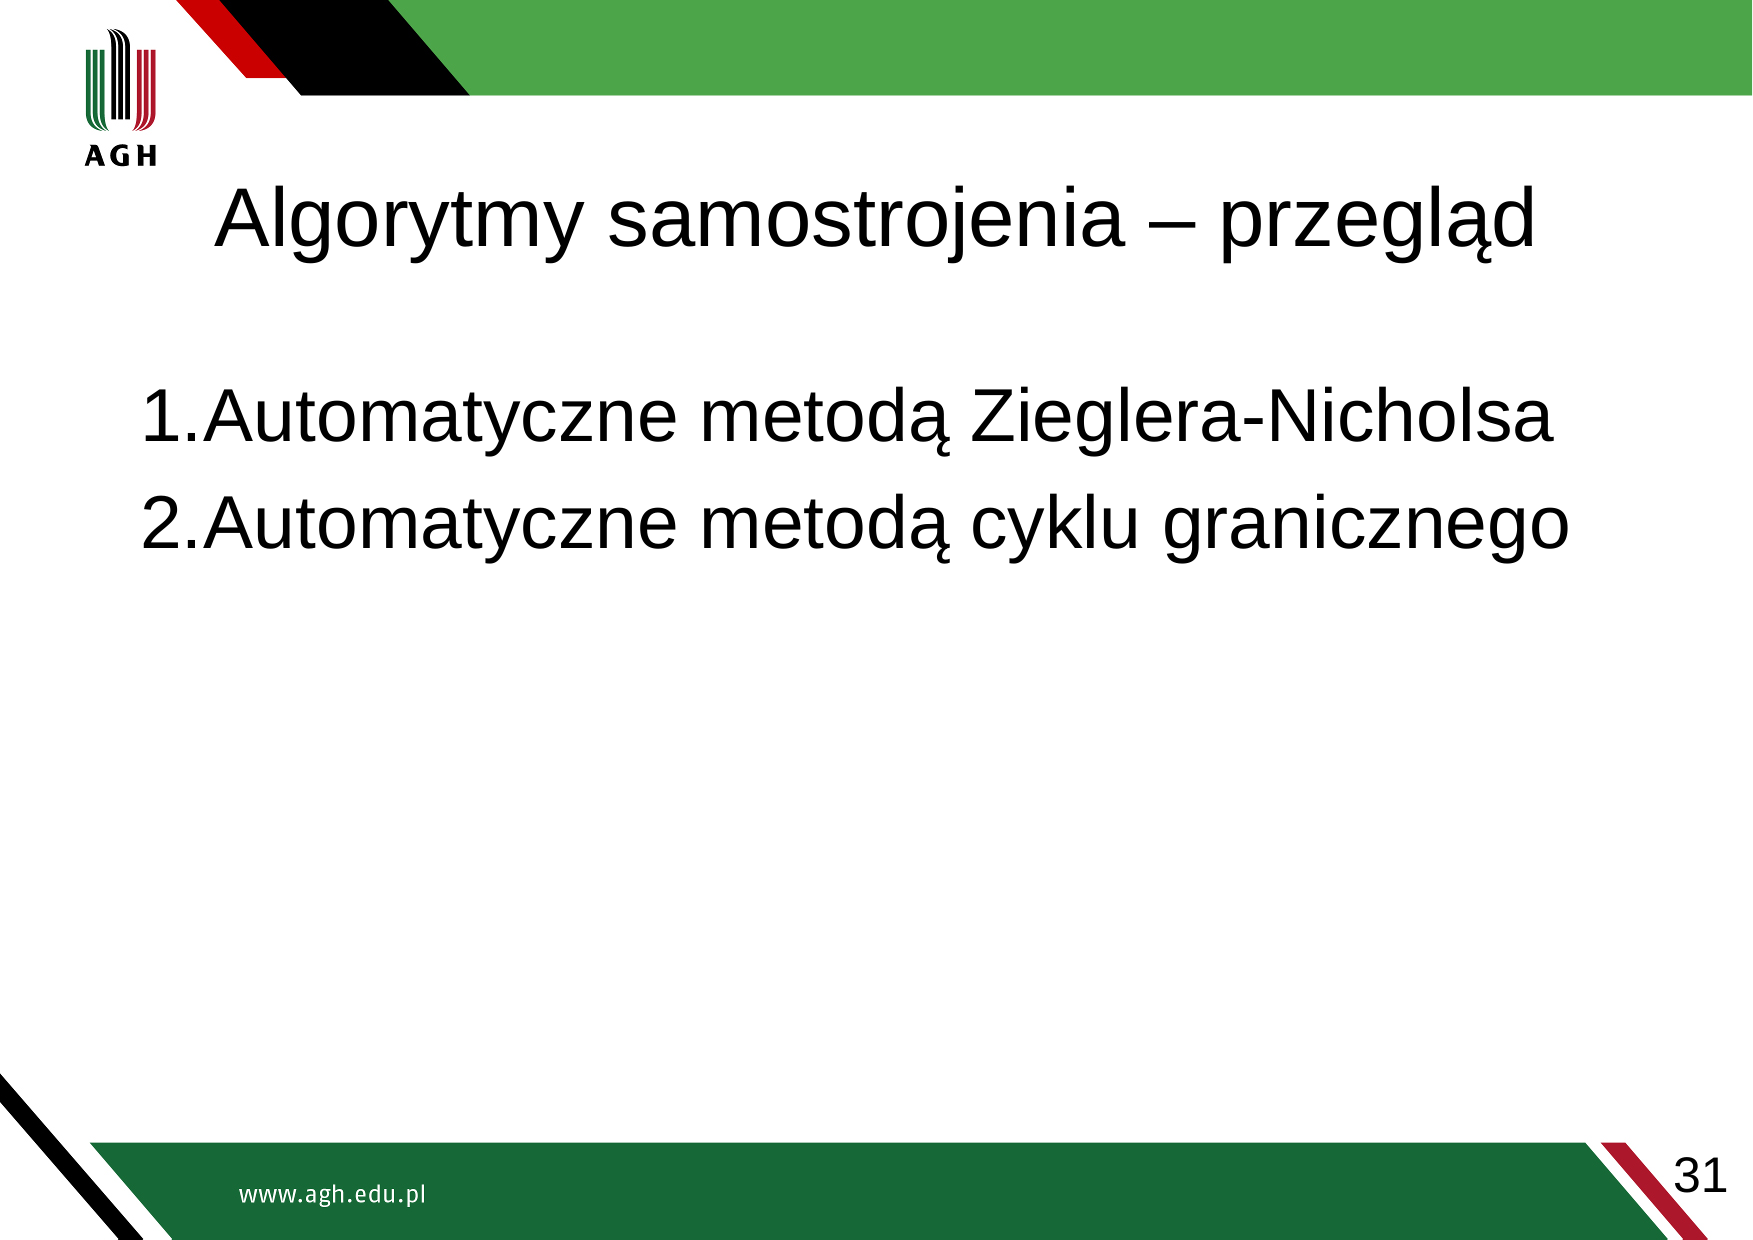

# Algorytmy samostrojenia – przegląd
Automatyczne metodą Zieglera-Nicholsa
Automatyczne metodą cyklu granicznego
31